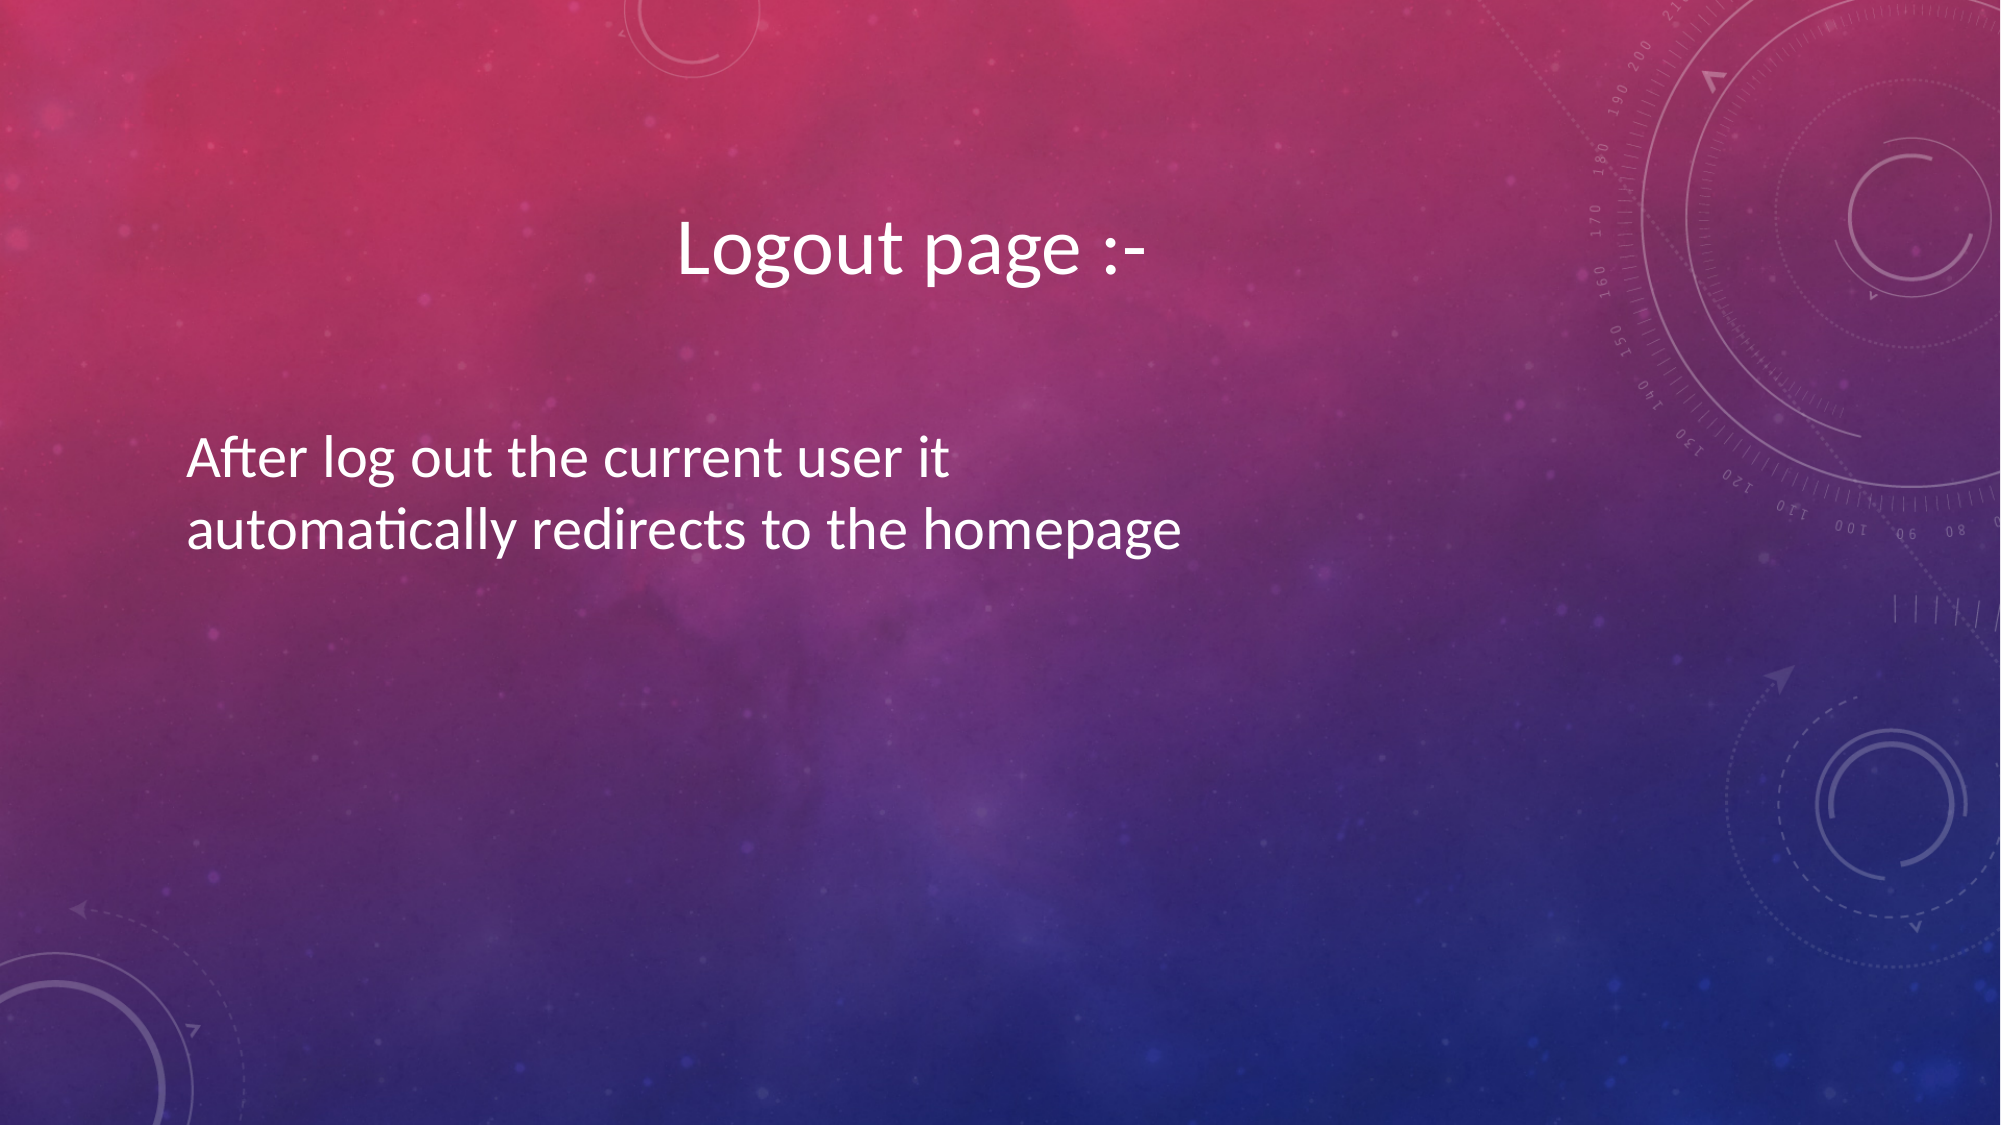

Logout page :-
After log out the current user it automatically redirects to the homepage